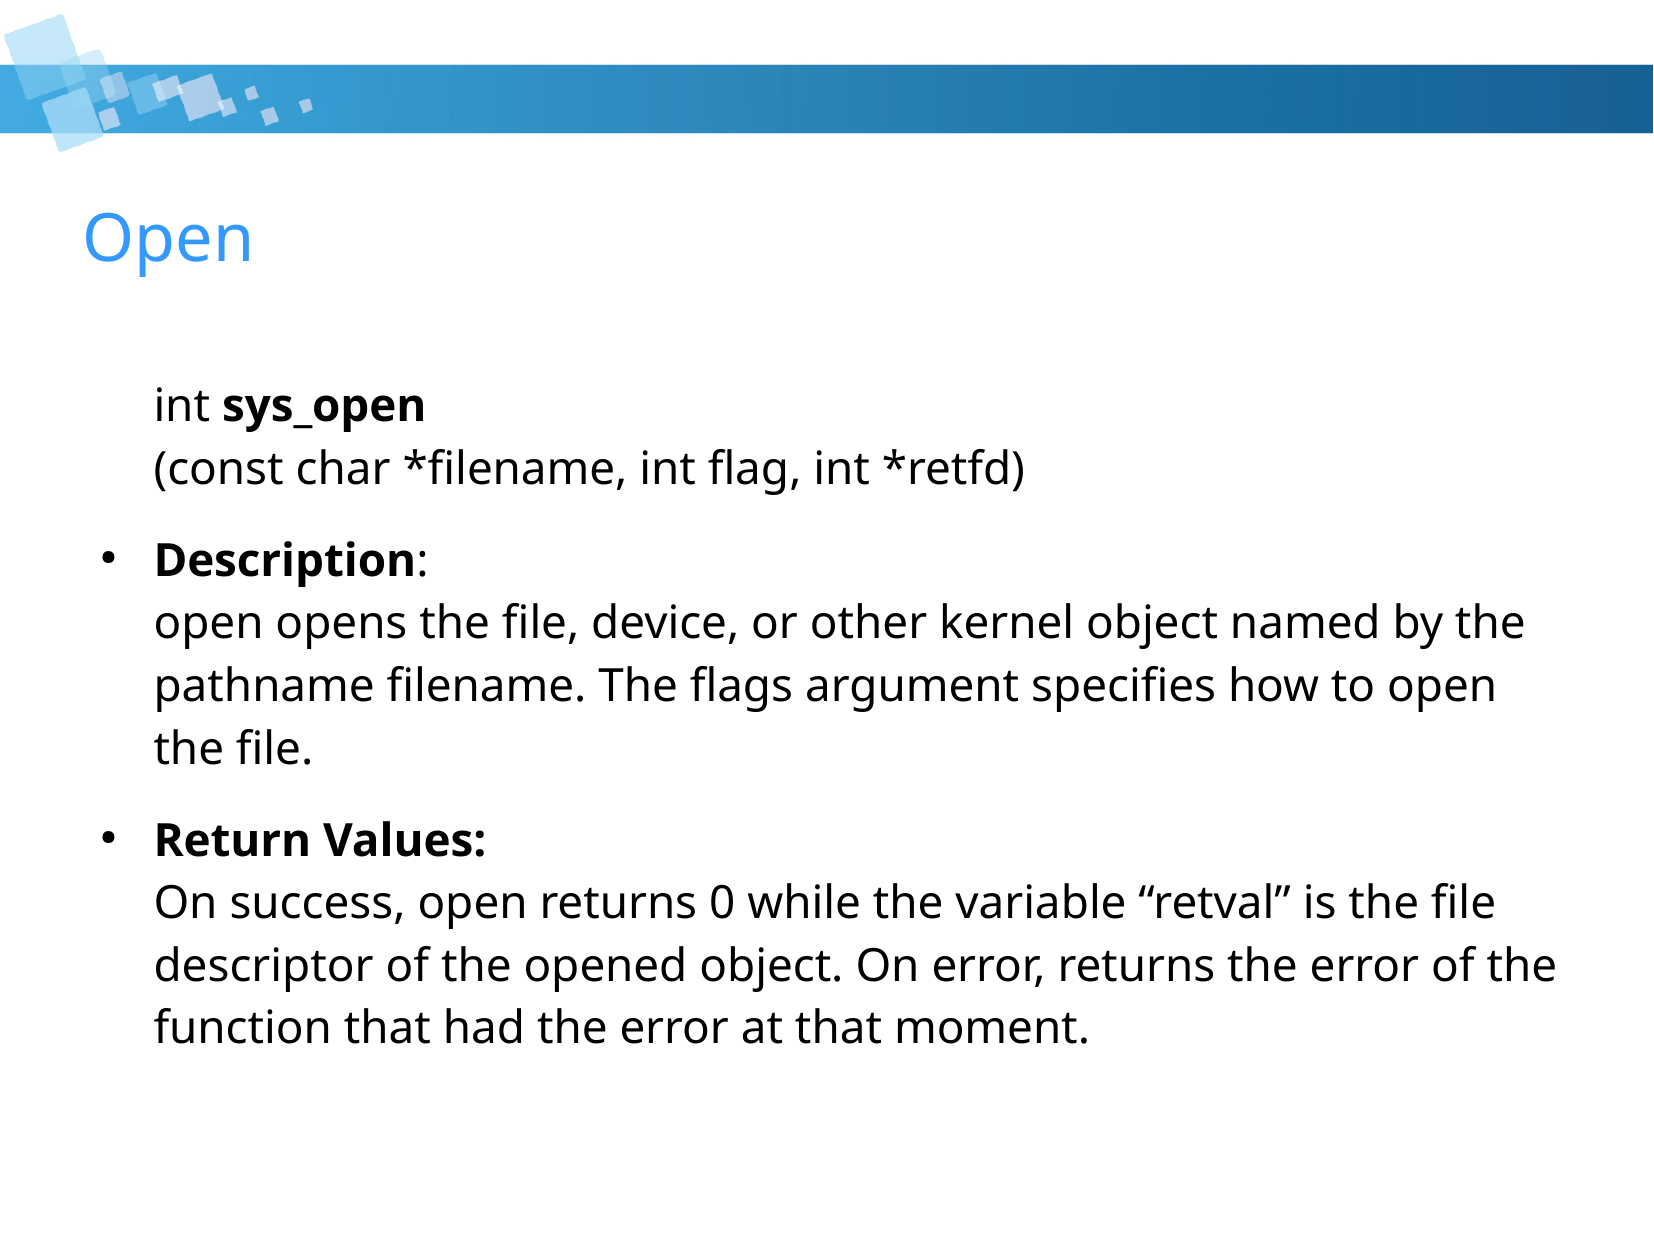

# Open
int sys_open
(const char *filename, int flag, int *retfd)
Description:
open opens the file, device, or other kernel object named by the pathname filename. The flags argument specifies how to open the file.
Return Values:
On success, open returns 0 while the variable “retval” is the file descriptor of the opened object. On error, returns the error of the function that had the error at that moment.